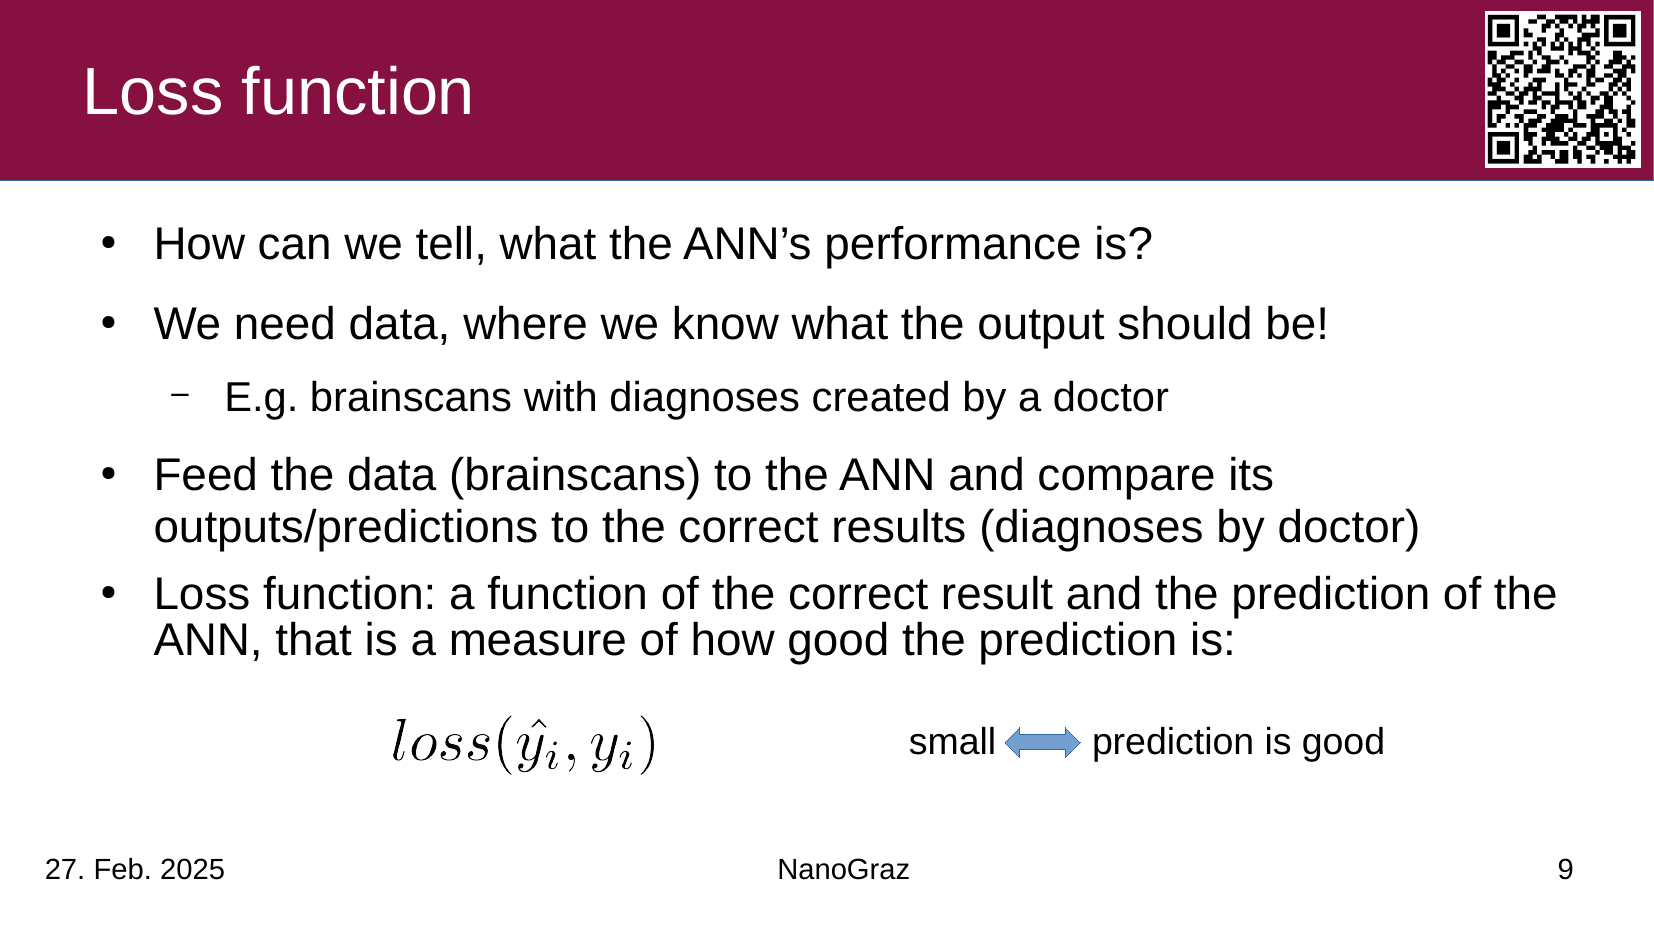

# Loss function
How can we tell, what the ANN’s performance is?
We need data, where we know what the output should be!
E.g. brainscans with diagnoses created by a doctor
Feed the data (brainscans) to the ANN and compare its outputs/predictions to the correct results (diagnoses by doctor)
Loss function: a function of the correct result and the prediction of the ANN, that is a measure of how good the prediction is:
small
prediction is good